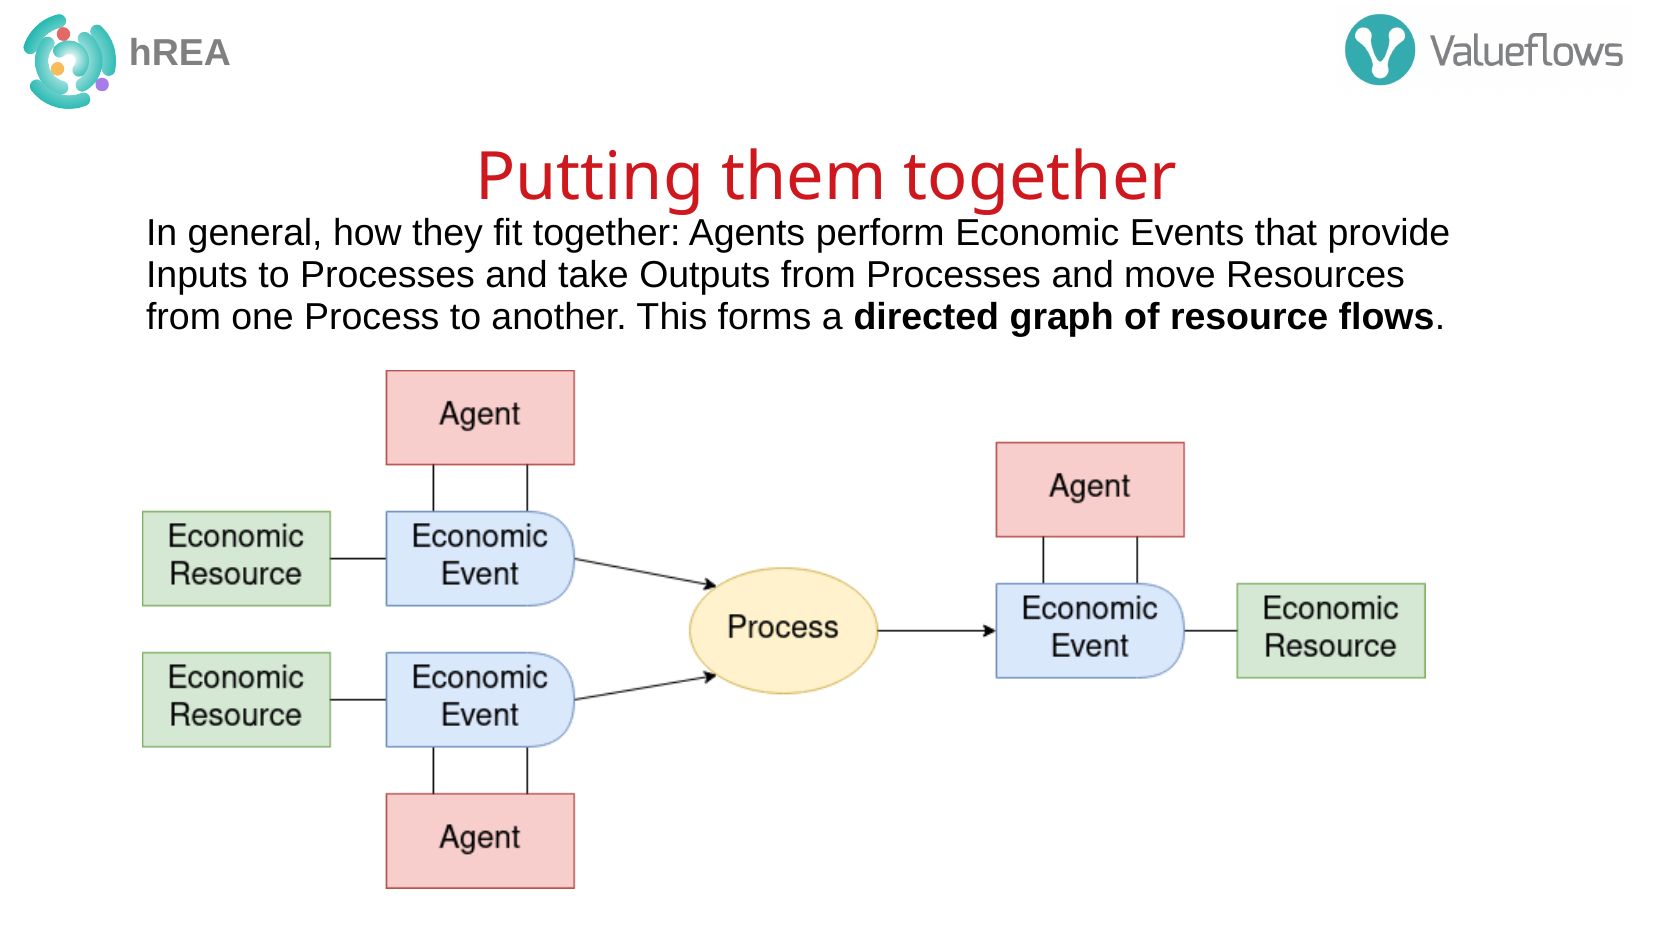

hREA
Putting them together
In general, how they fit together: Agents perform Economic Events that provide Inputs to Processes and take Outputs from Processes and move Resources from one Process to another. This forms a directed graph of resource flows.